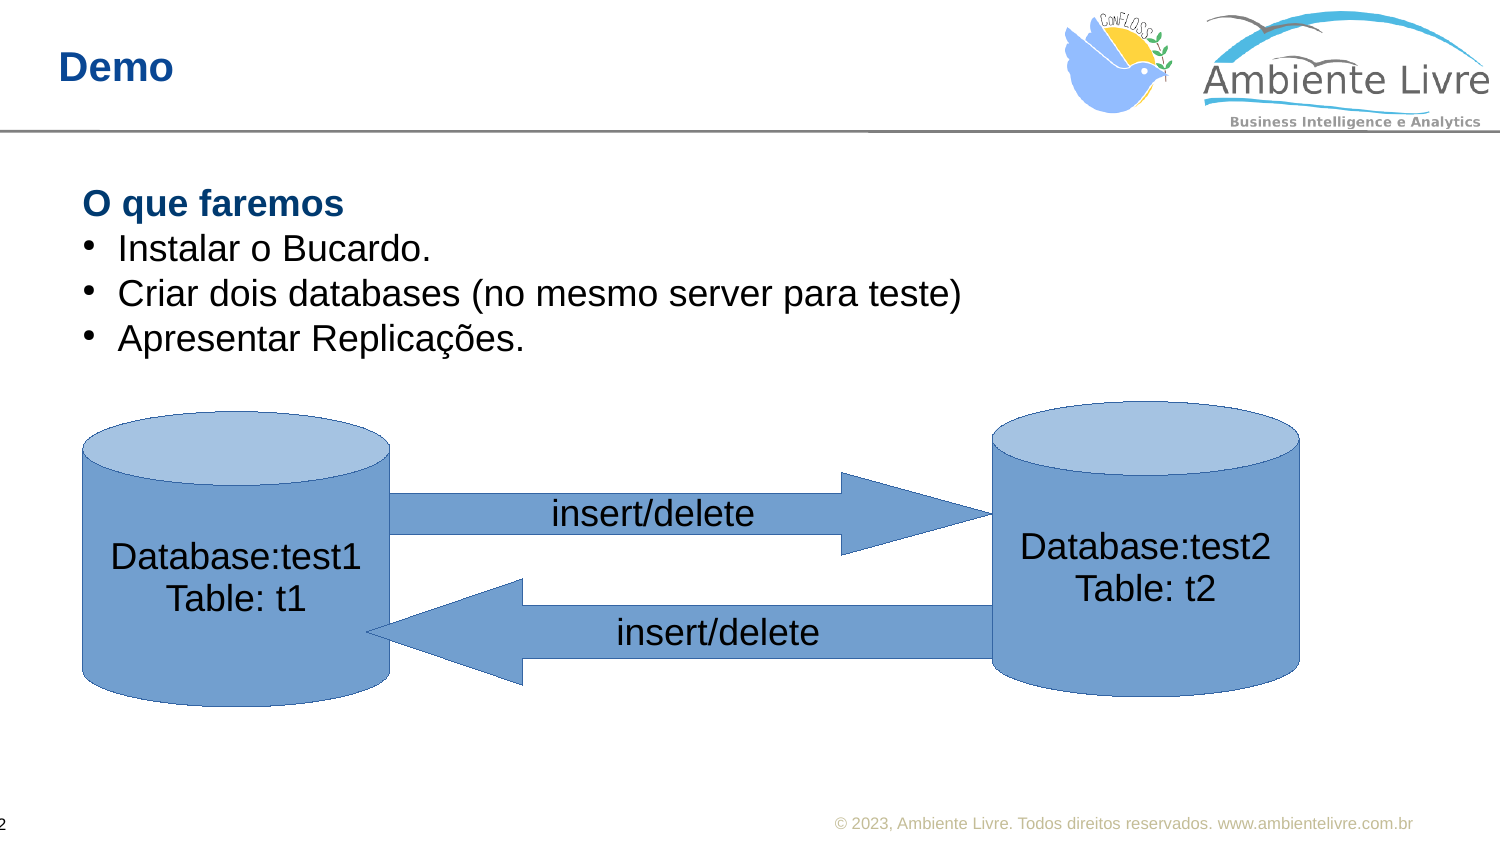

# Demo
O que faremos
Instalar o Bucardo.
Criar dois databases (no mesmo server para teste)
Apresentar Replicações.
Database:test2
Table: t2
Database:test1
Table: t1
insert/delete
insert/delete